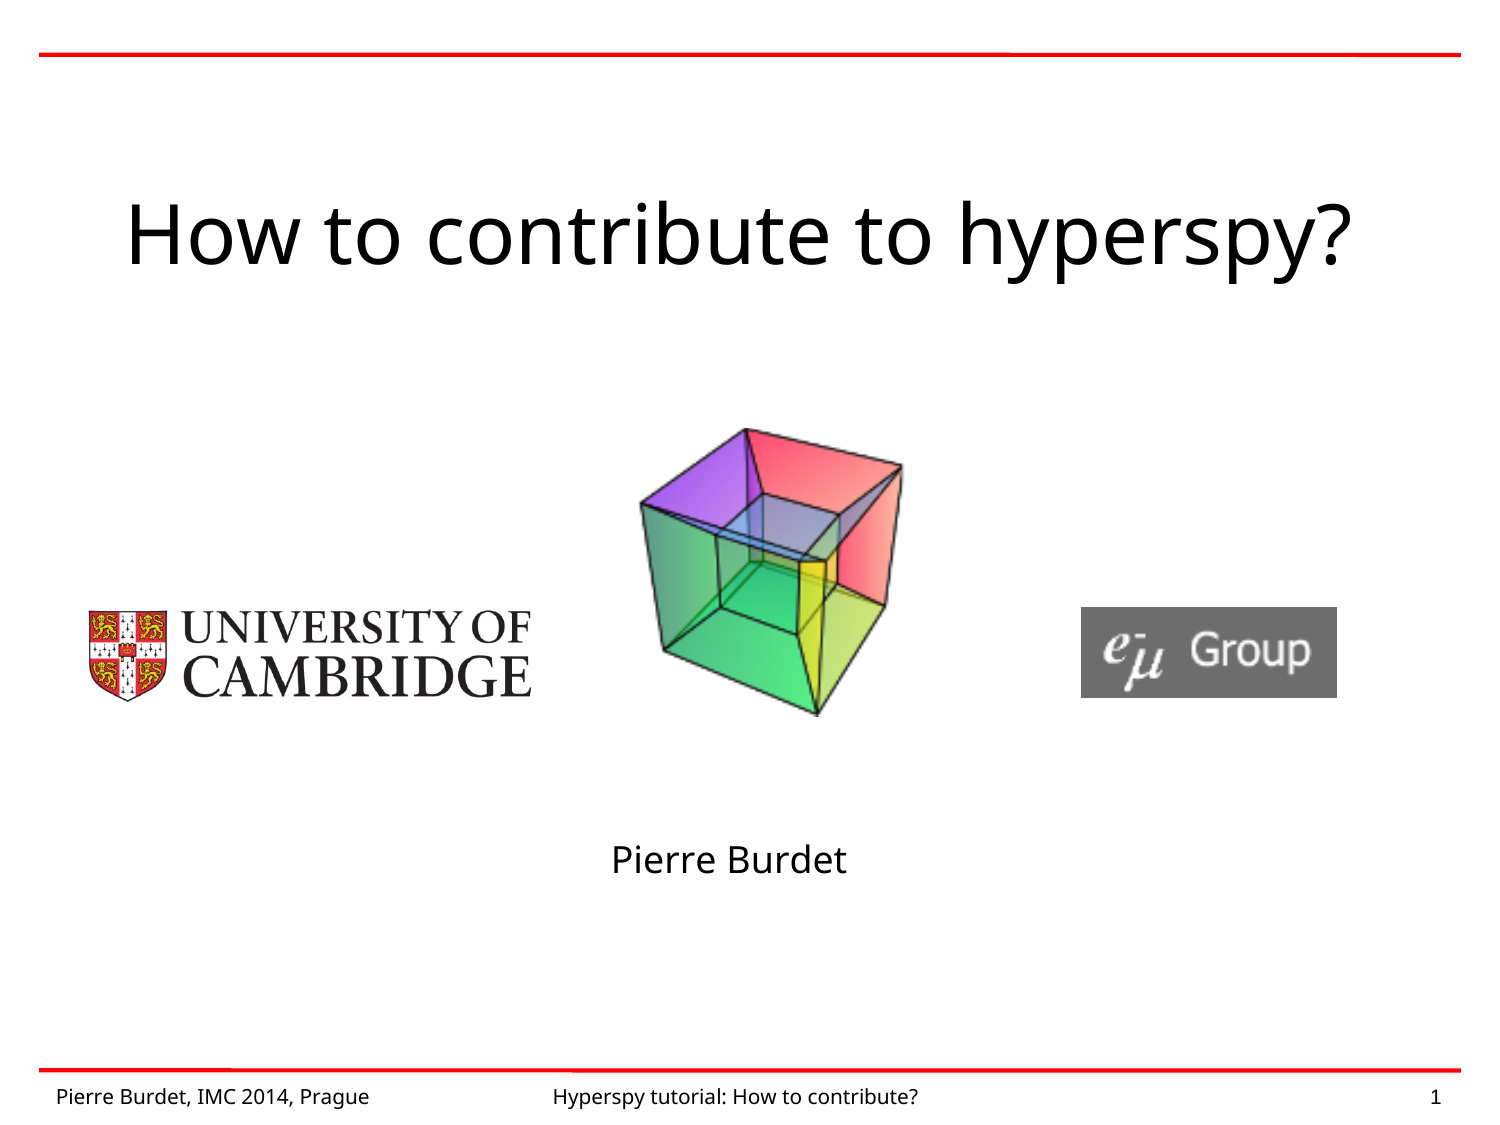

How to contribute to hyperspy?
Pierre Burdet